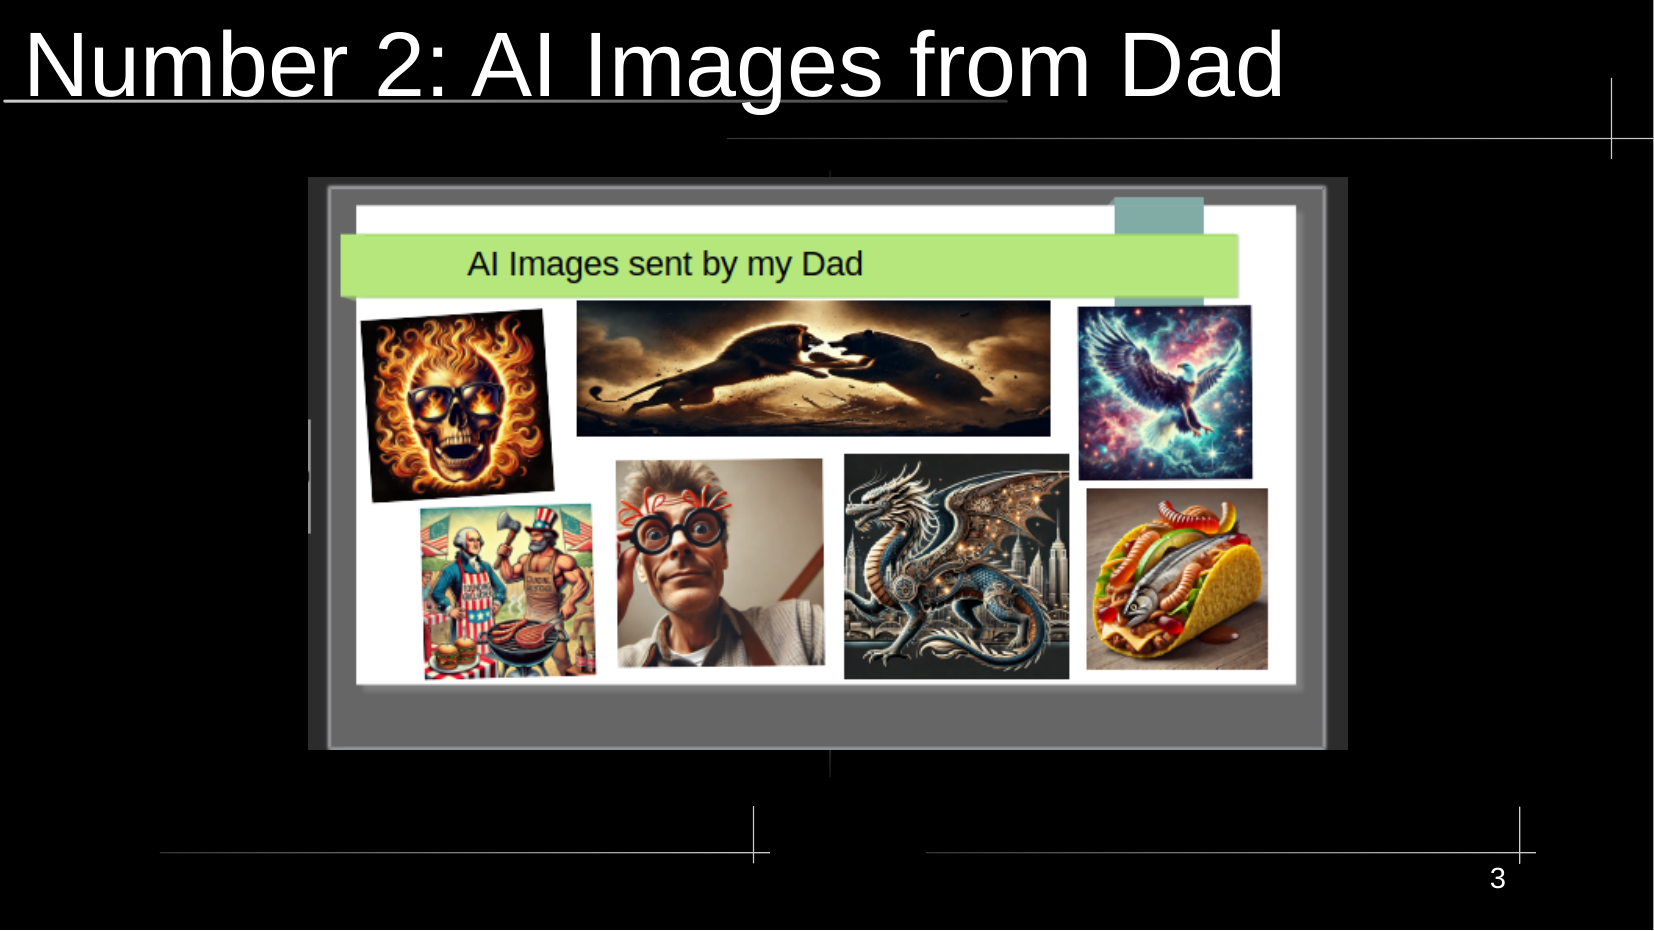

# Number 2: AI Images from Dad
3